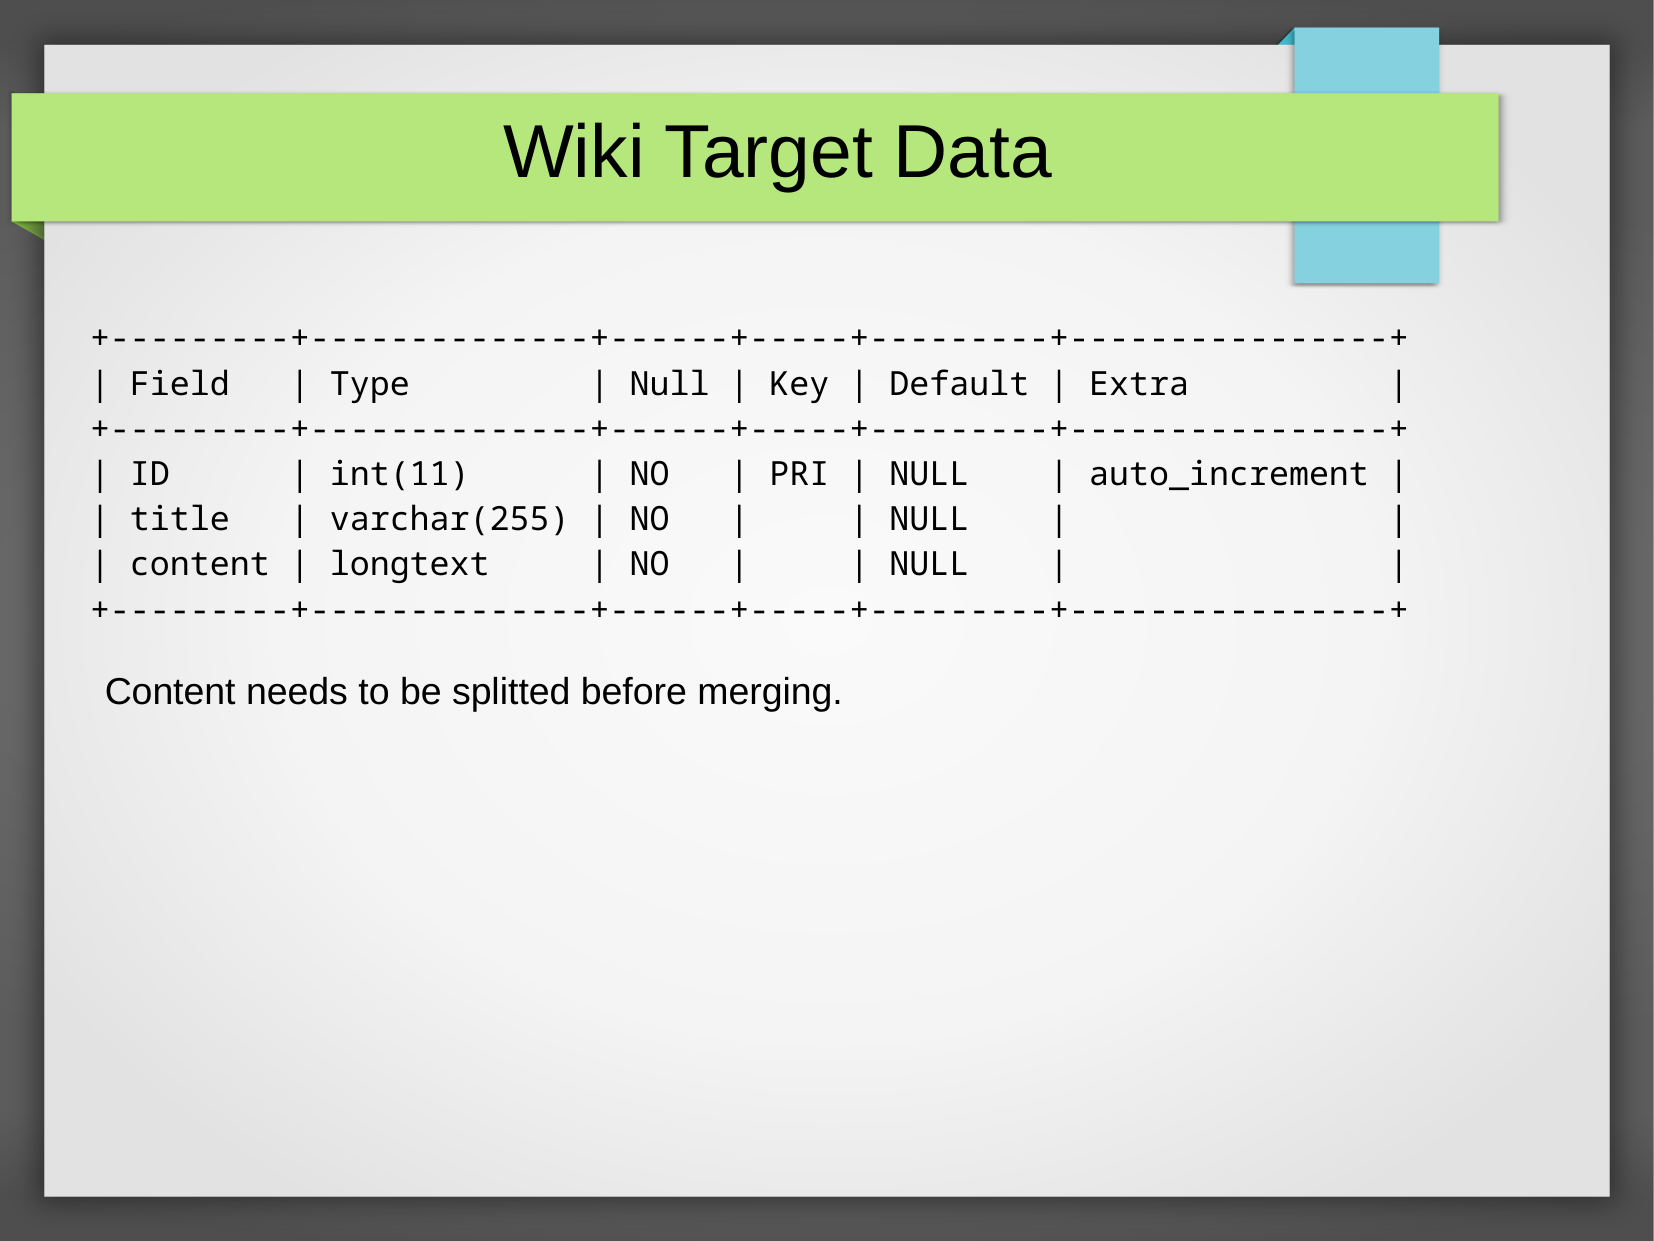

# Wiki Target Data
+---------+--------------+------+-----+---------+----------------+
| Field | Type | Null | Key | Default | Extra |
+---------+--------------+------+-----+---------+----------------+
| ID | int(11) | NO | PRI | NULL | auto_increment |
| title | varchar(255) | NO | | NULL | |
| content | longtext | NO | | NULL | |
+---------+--------------+------+-----+---------+----------------+
Content needs to be splitted before merging.